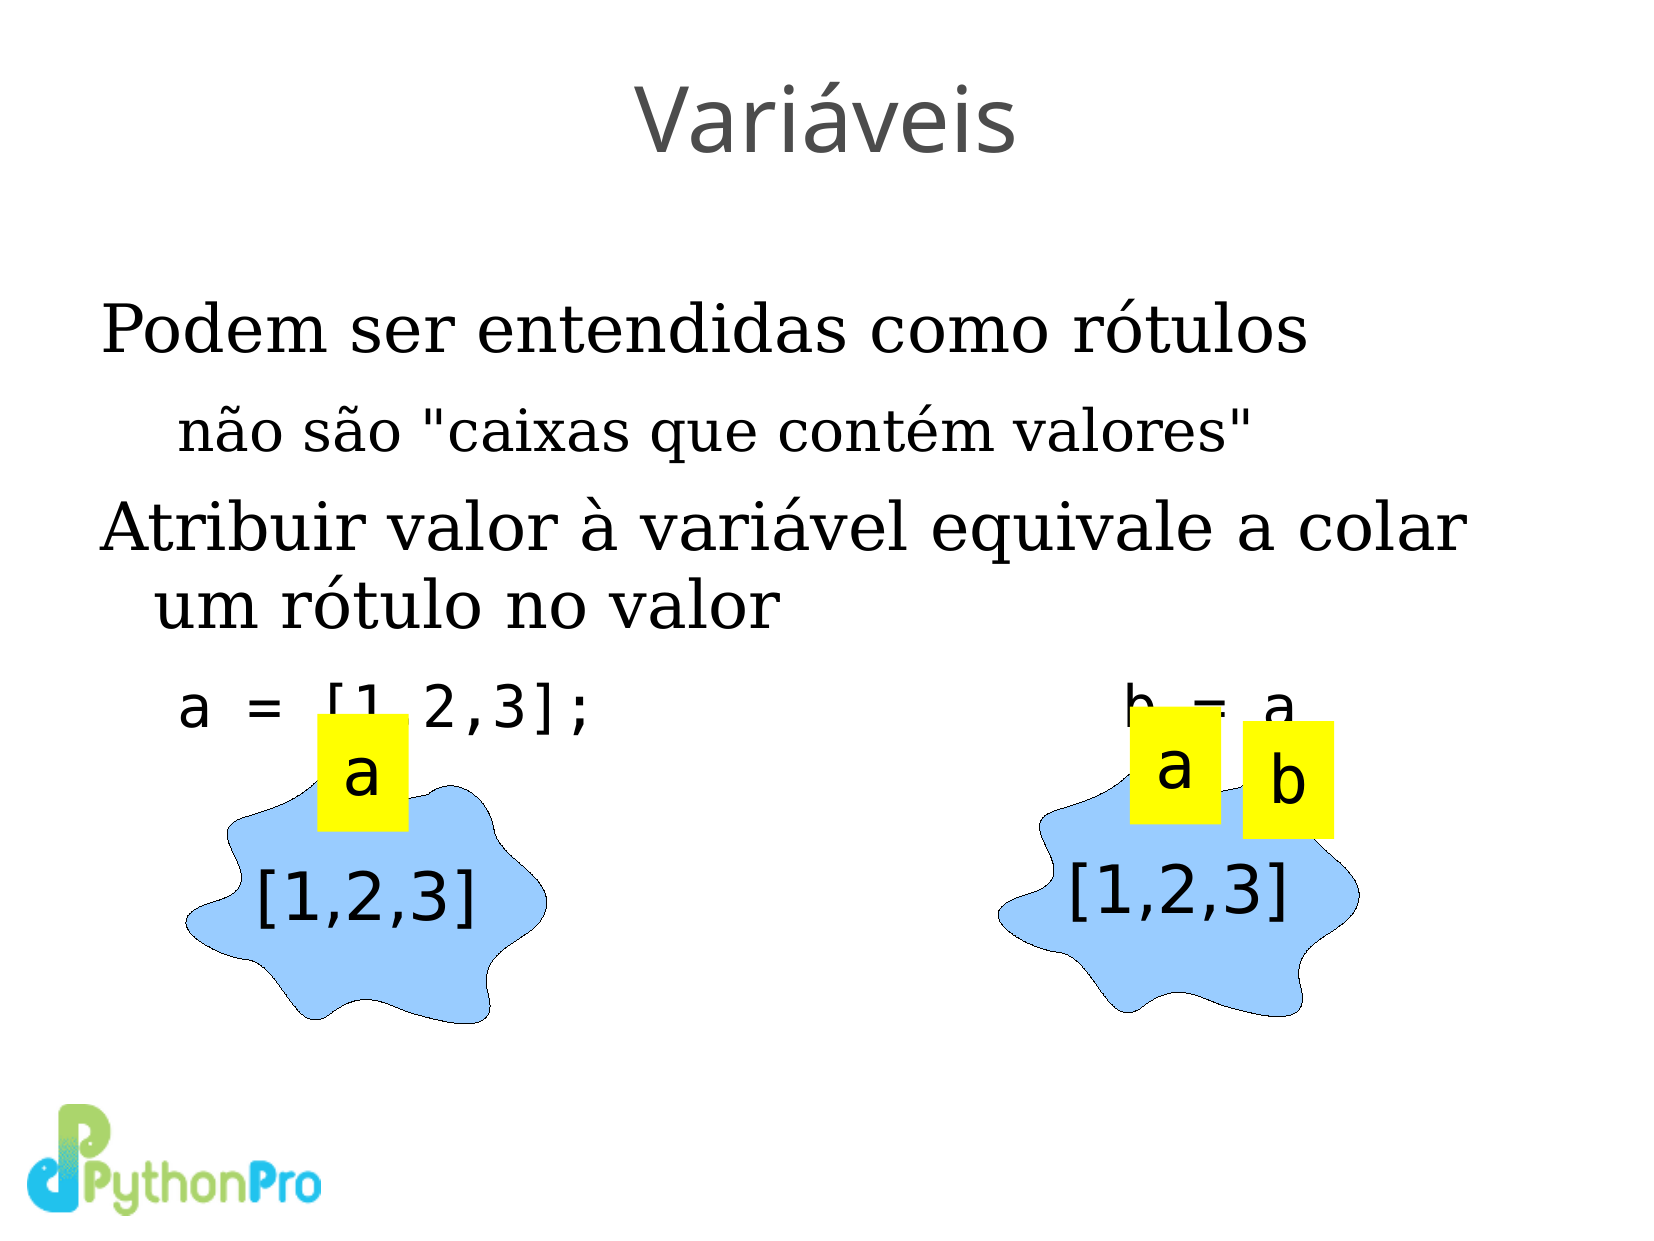

# Variáveis
Podem ser entendidas como rótulos
não são "caixas que contém valores"
Atribuir valor à variável equivale a colar um rótulo no valor
a = [1,2,3]; b = a
a
b
[1,2,3]
a
[1,2,3]